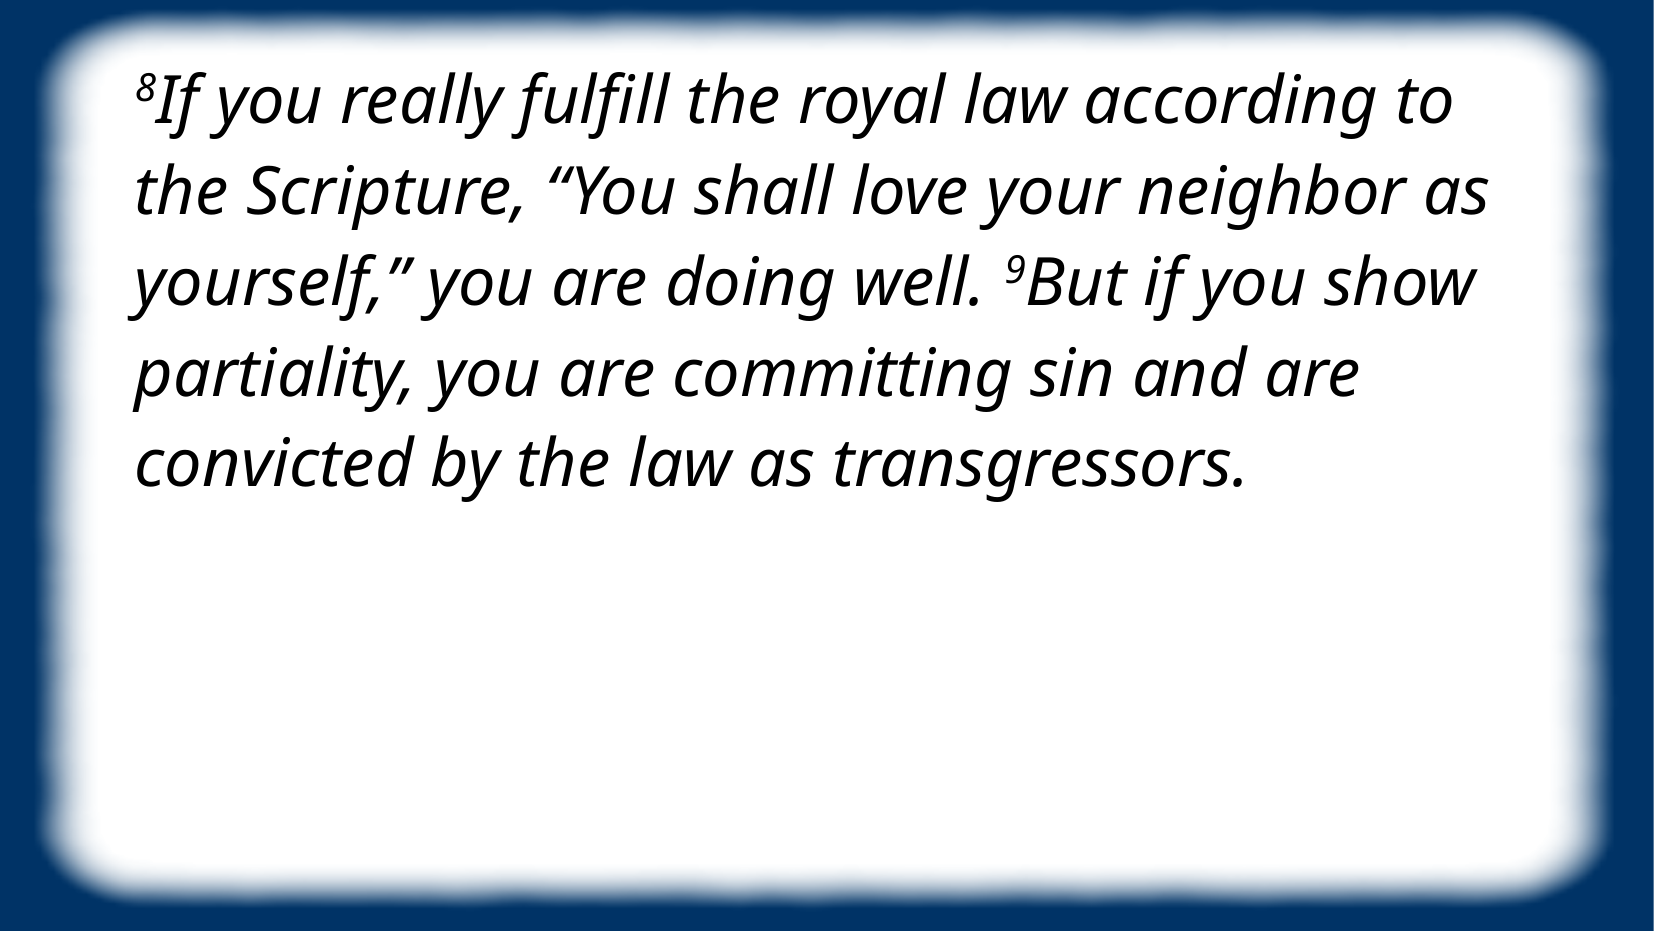

8If you really fulfill the royal law according to the Scripture, “You shall love your neighbor as yourself,” you are doing well. 9But if you show partiality, you are committing sin and are convicted by the law as transgressors.